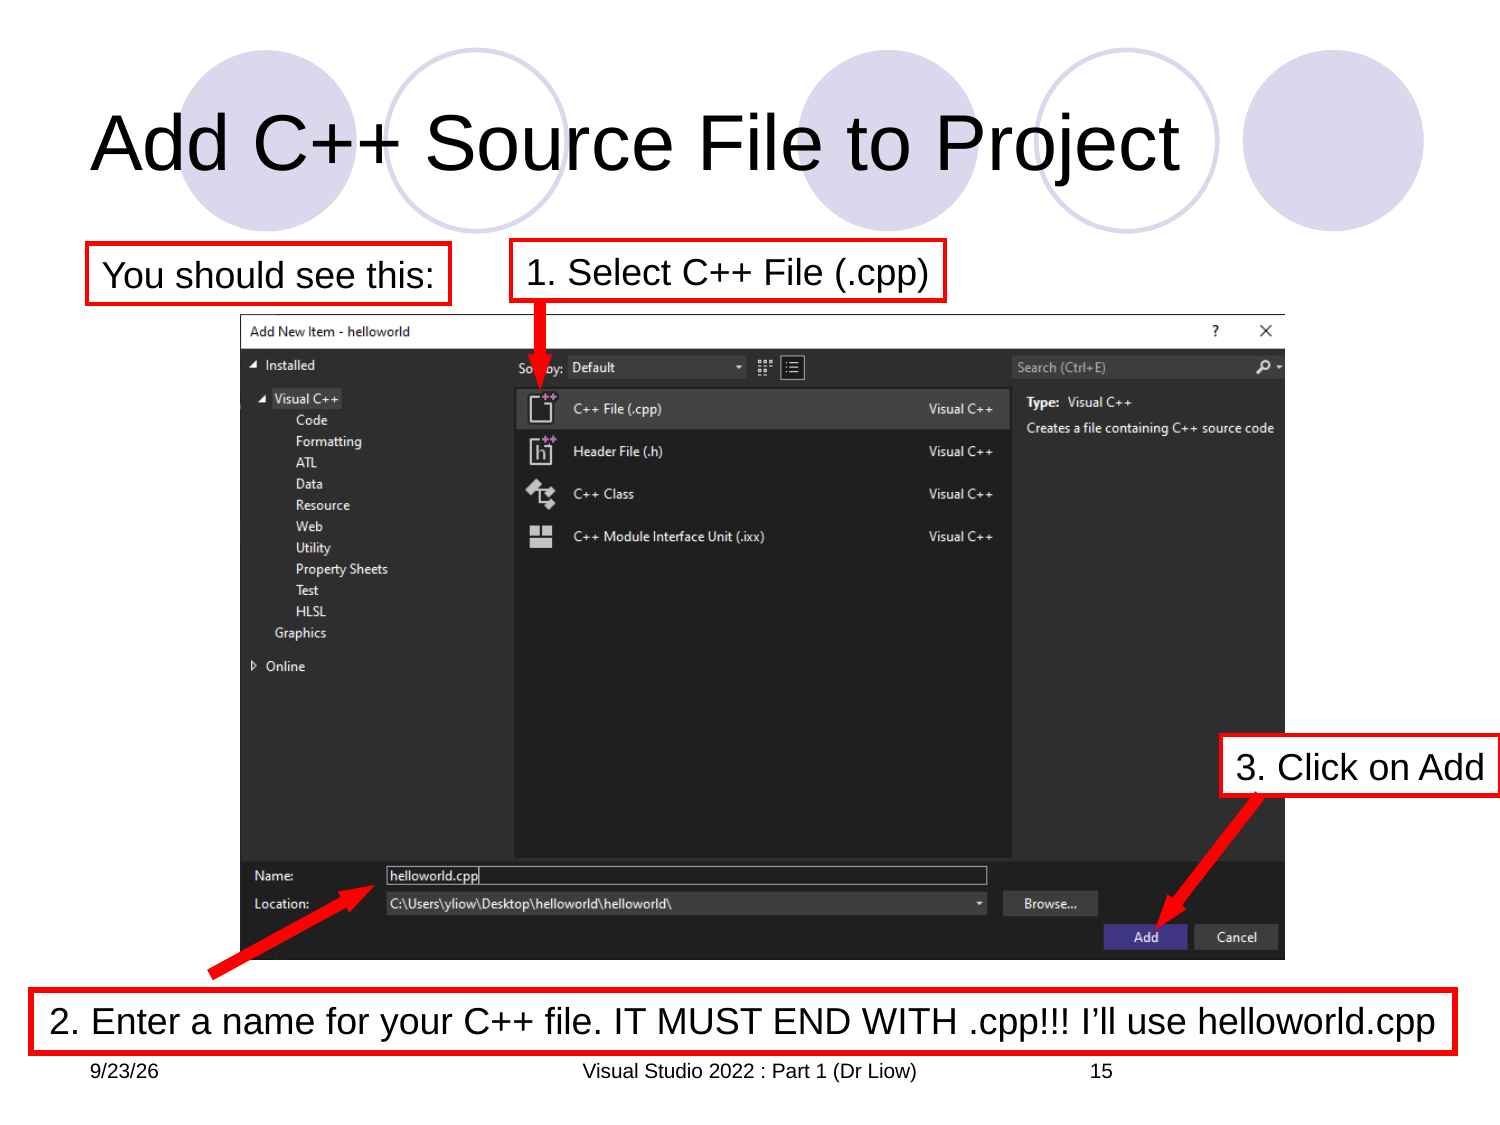

# Add C++ Source File to Project
1. Select C++ File (.cpp)
You should see this:
3. Click on Add
2. Enter a name for your C++ file. IT MUST END WITH .cpp!!! I’ll use helloworld.cpp
Visual Studio 2022 : Part 1 (Dr Liow)